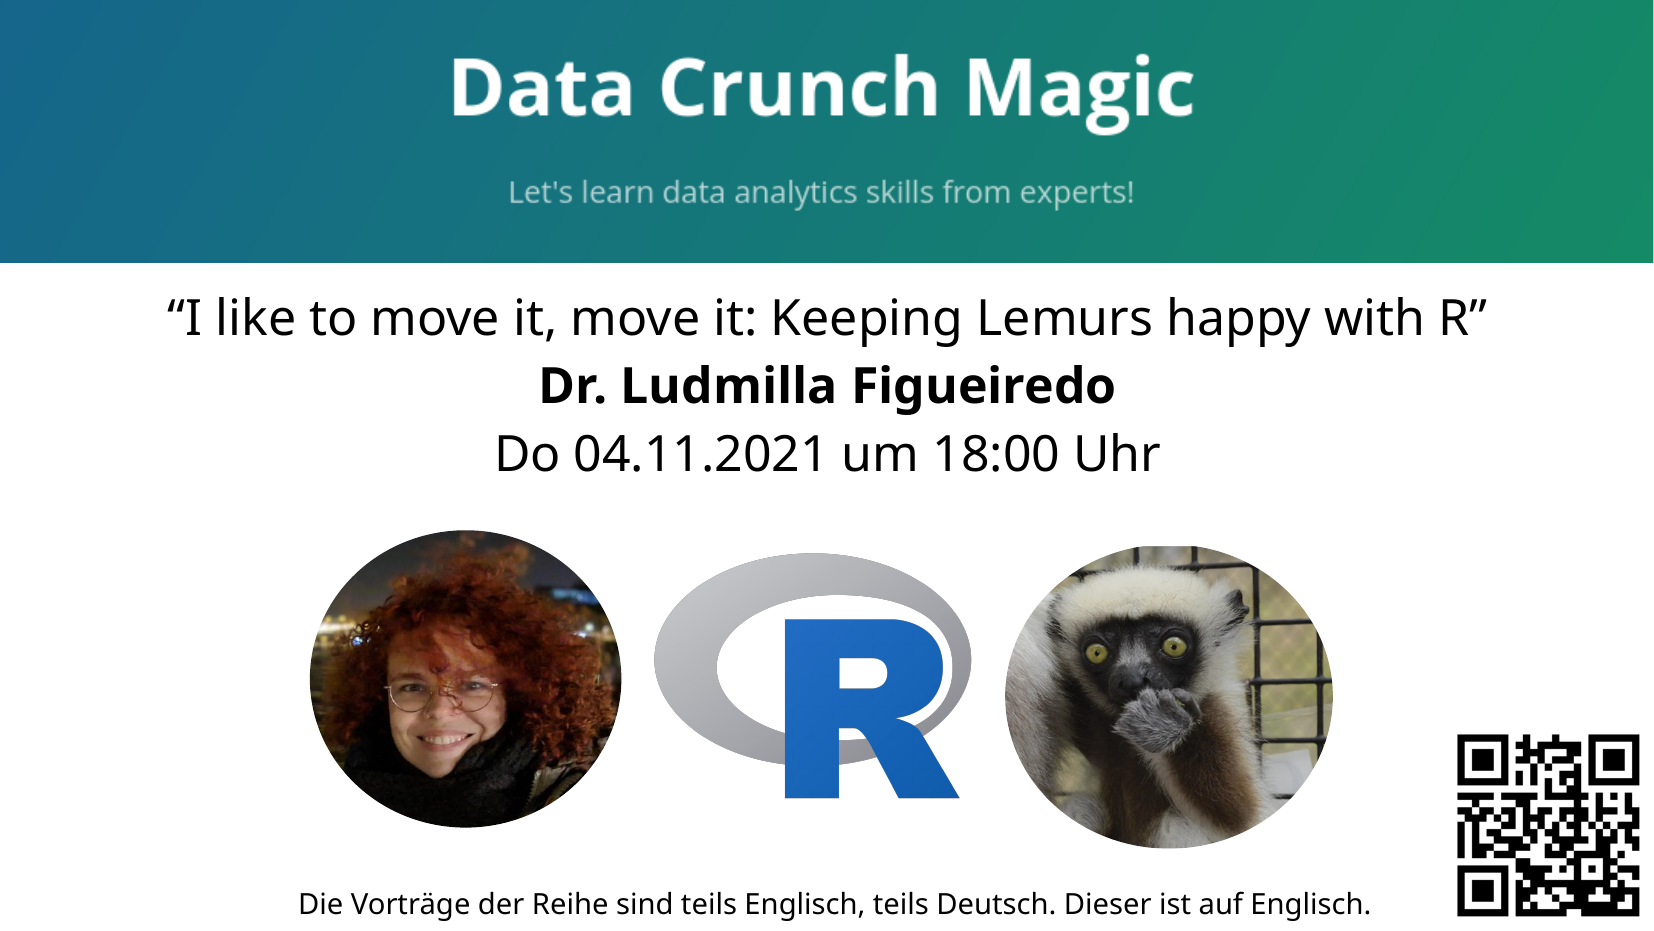

“I like to move it, move it: Keeping Lemurs happy with R”
Dr. Ludmilla Figueiredo
Do 04.11.2021 um 18:00 Uhr
Die Vorträge der Reihe sind teils Englisch, teils Deutsch. Dieser ist auf Englisch.